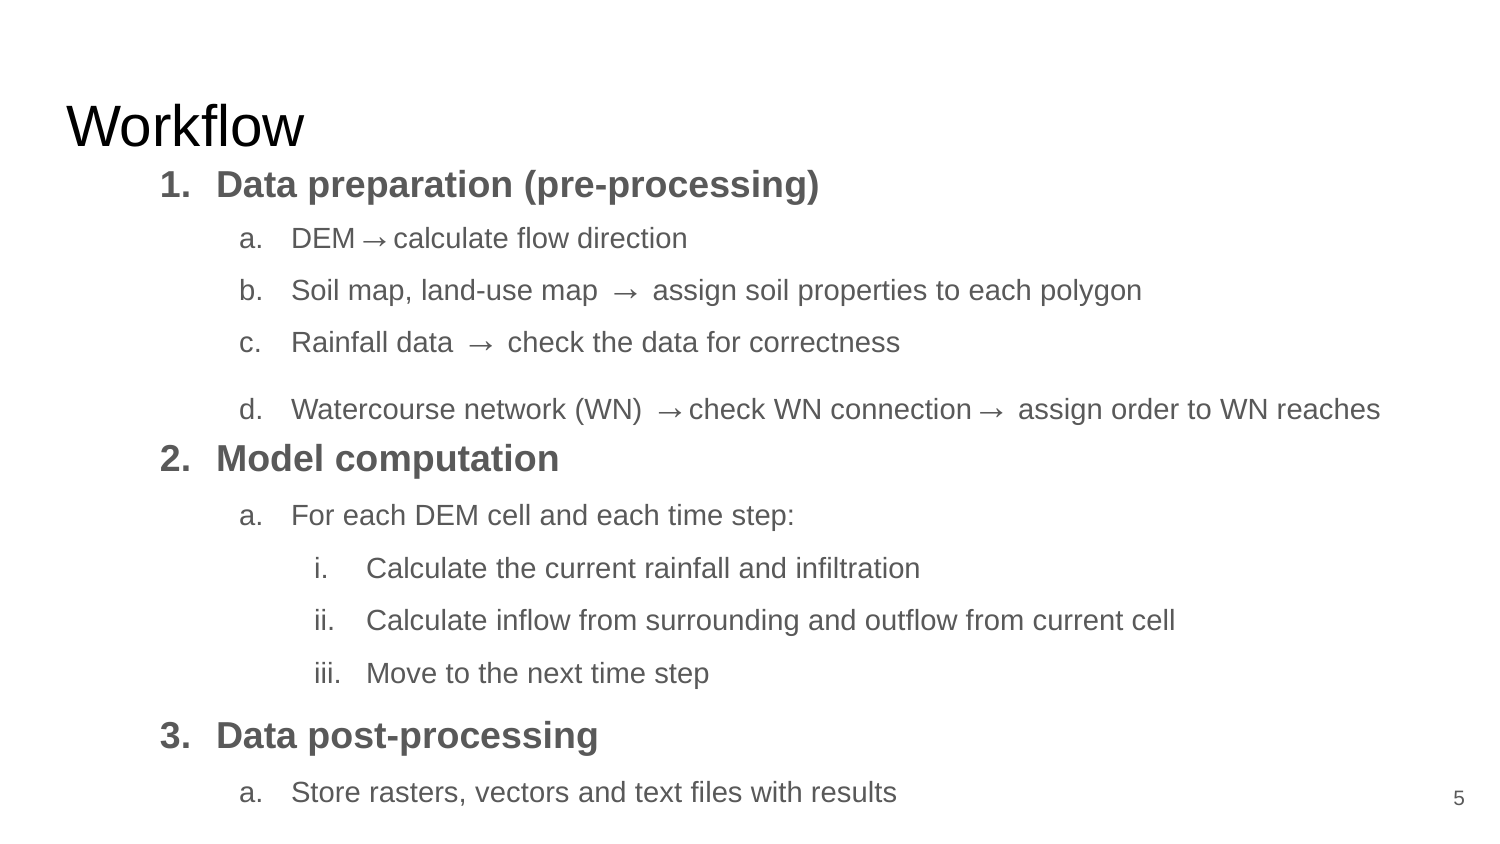

# Workflow
Data preparation (pre-processing)
DEM→calculate flow direction
Soil map, land-use map → assign soil properties to each polygon
Rainfall data → check the data for correctness
Watercourse network (WN) →check WN connection→ assign order to WN reaches
Model computation
For each DEM cell and each time step:
Calculate the current rainfall and infiltration
Calculate inflow from surrounding and outflow from current cell
Move to the next time step
Data post-processing
Store rasters, vectors and text files with results